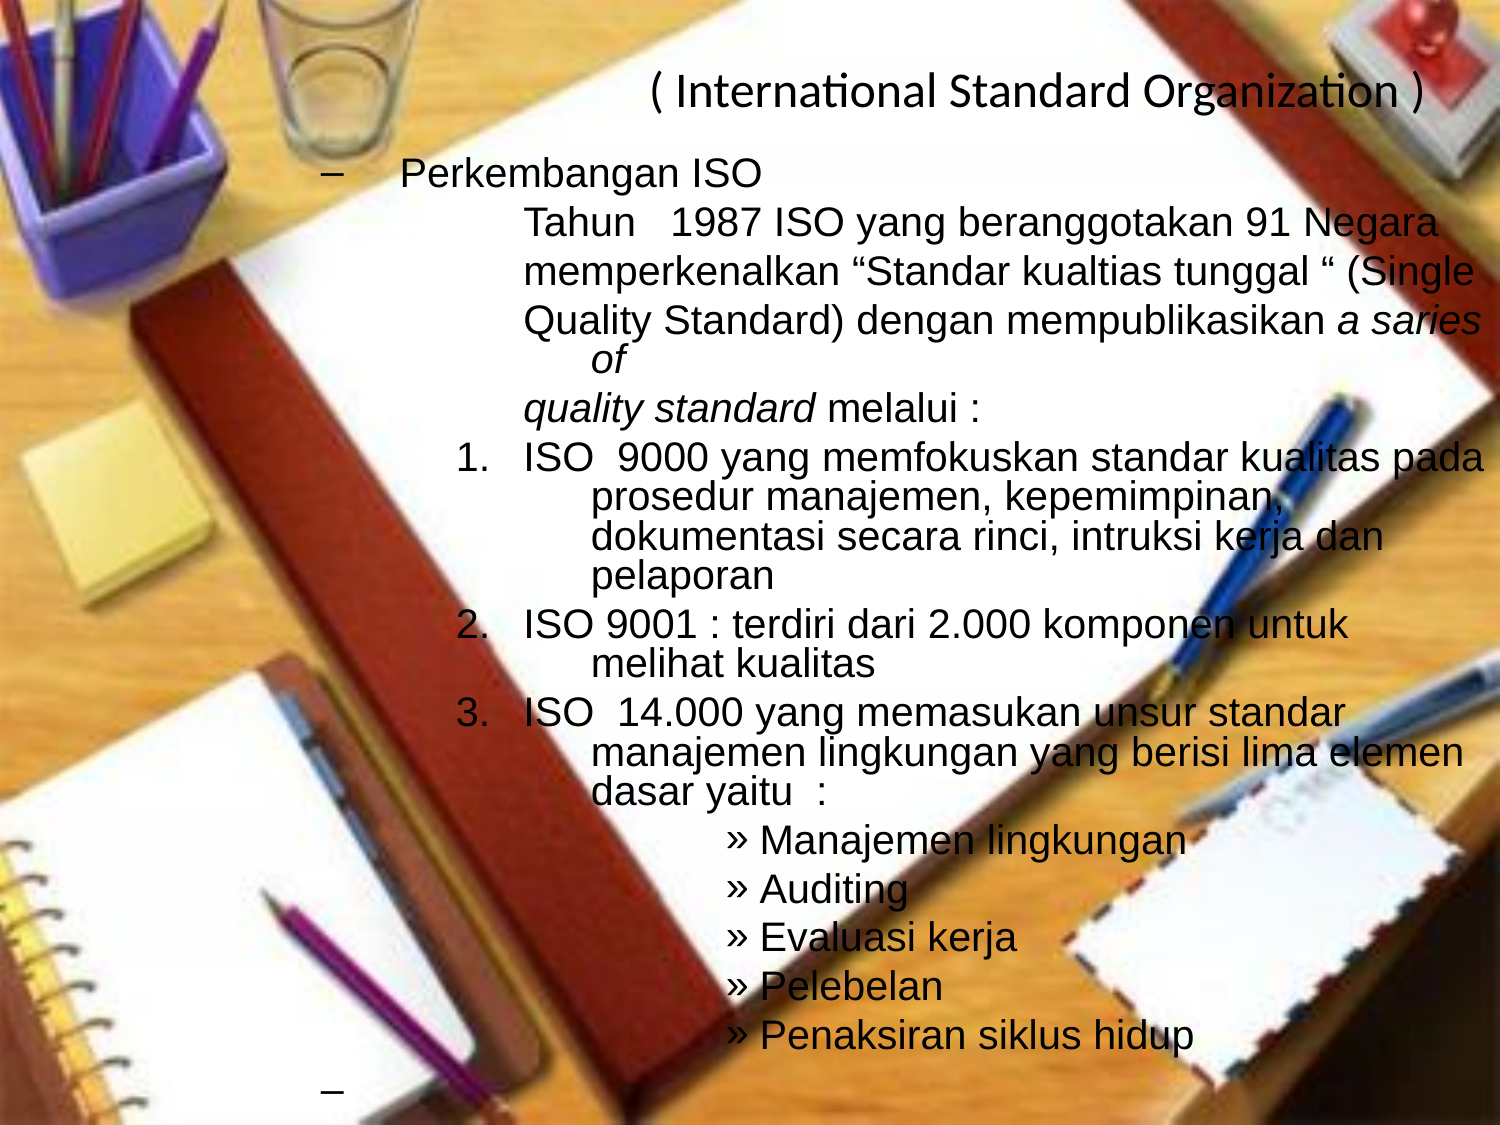

# ( International Standard Organization )
Perkembangan ISO
Tahun 1987 ISO yang beranggotakan 91 Negara
memperkenalkan “Standar kualtias tunggal “ (Single
Quality Standard) dengan mempublikasikan a saries of
quality standard melalui :
ISO 9000 yang memfokuskan standar kualitas pada prosedur manajemen, kepemimpinan, dokumentasi secara rinci, intruksi kerja dan pelaporan
ISO 9001 : terdiri dari 2.000 komponen untuk melihat kualitas
ISO 14.000 yang memasukan unsur standar manajemen lingkungan yang berisi lima elemen dasar yaitu :
Manajemen lingkungan
Auditing
Evaluasi kerja
Pelebelan
Penaksiran siklus hidup